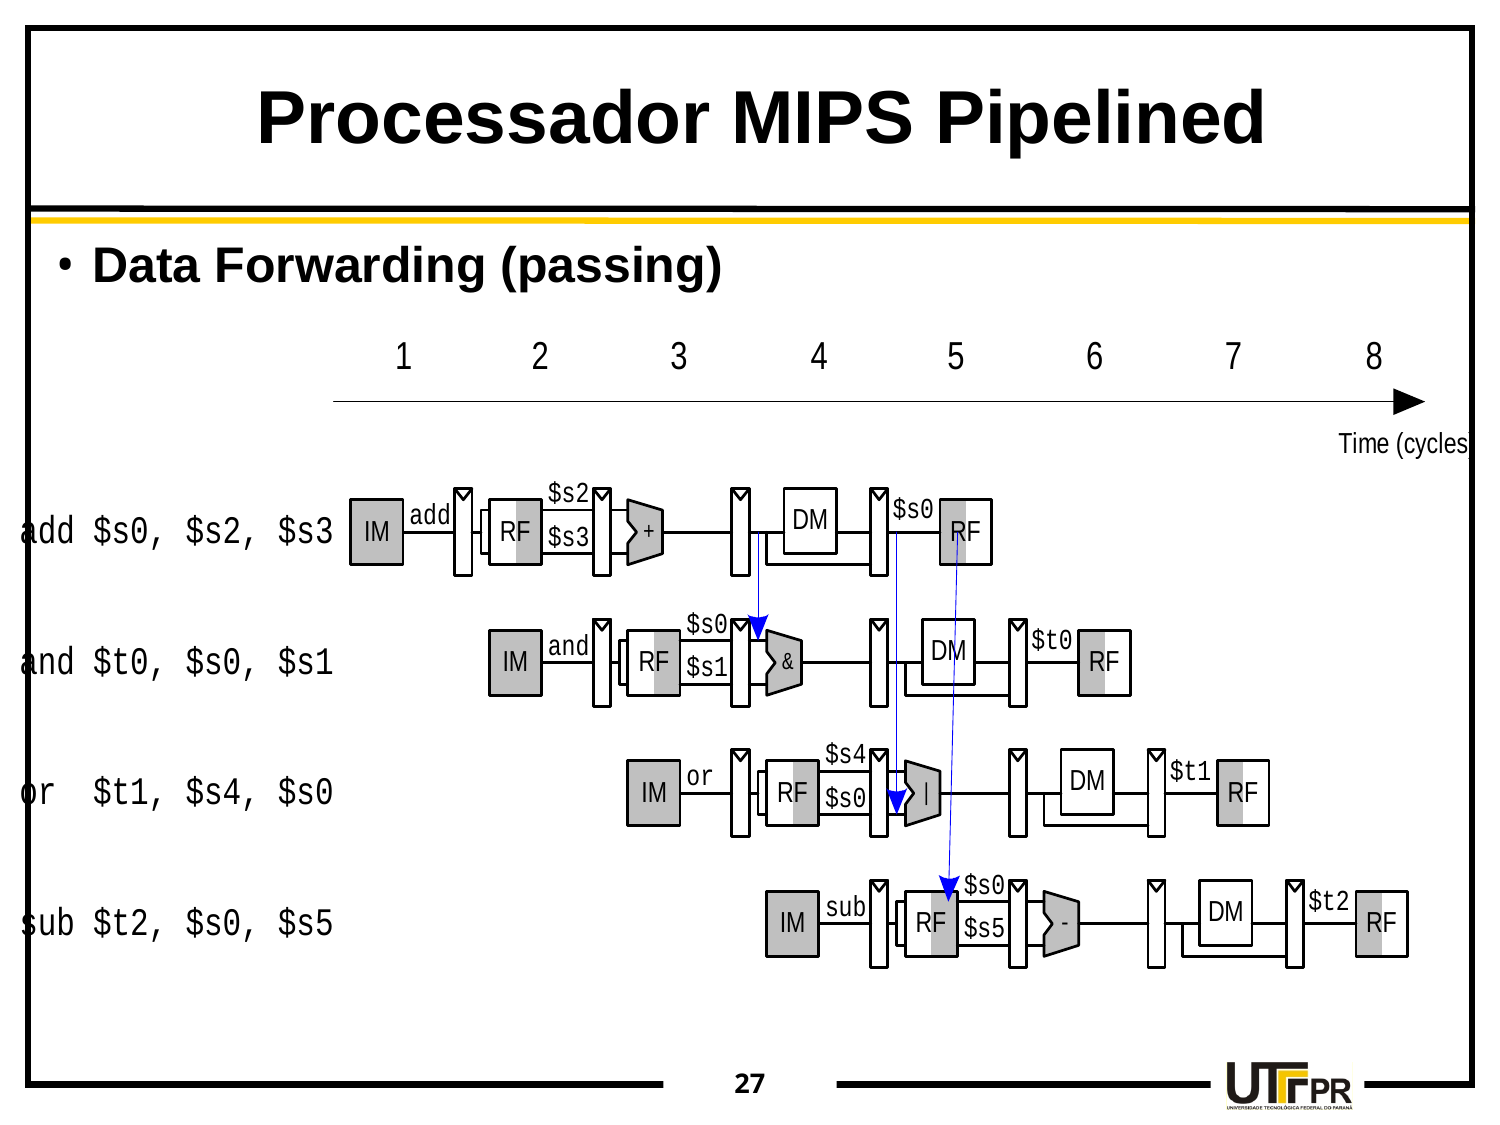

Processador MIPS Pipelined
# Data Forwarding (passing)